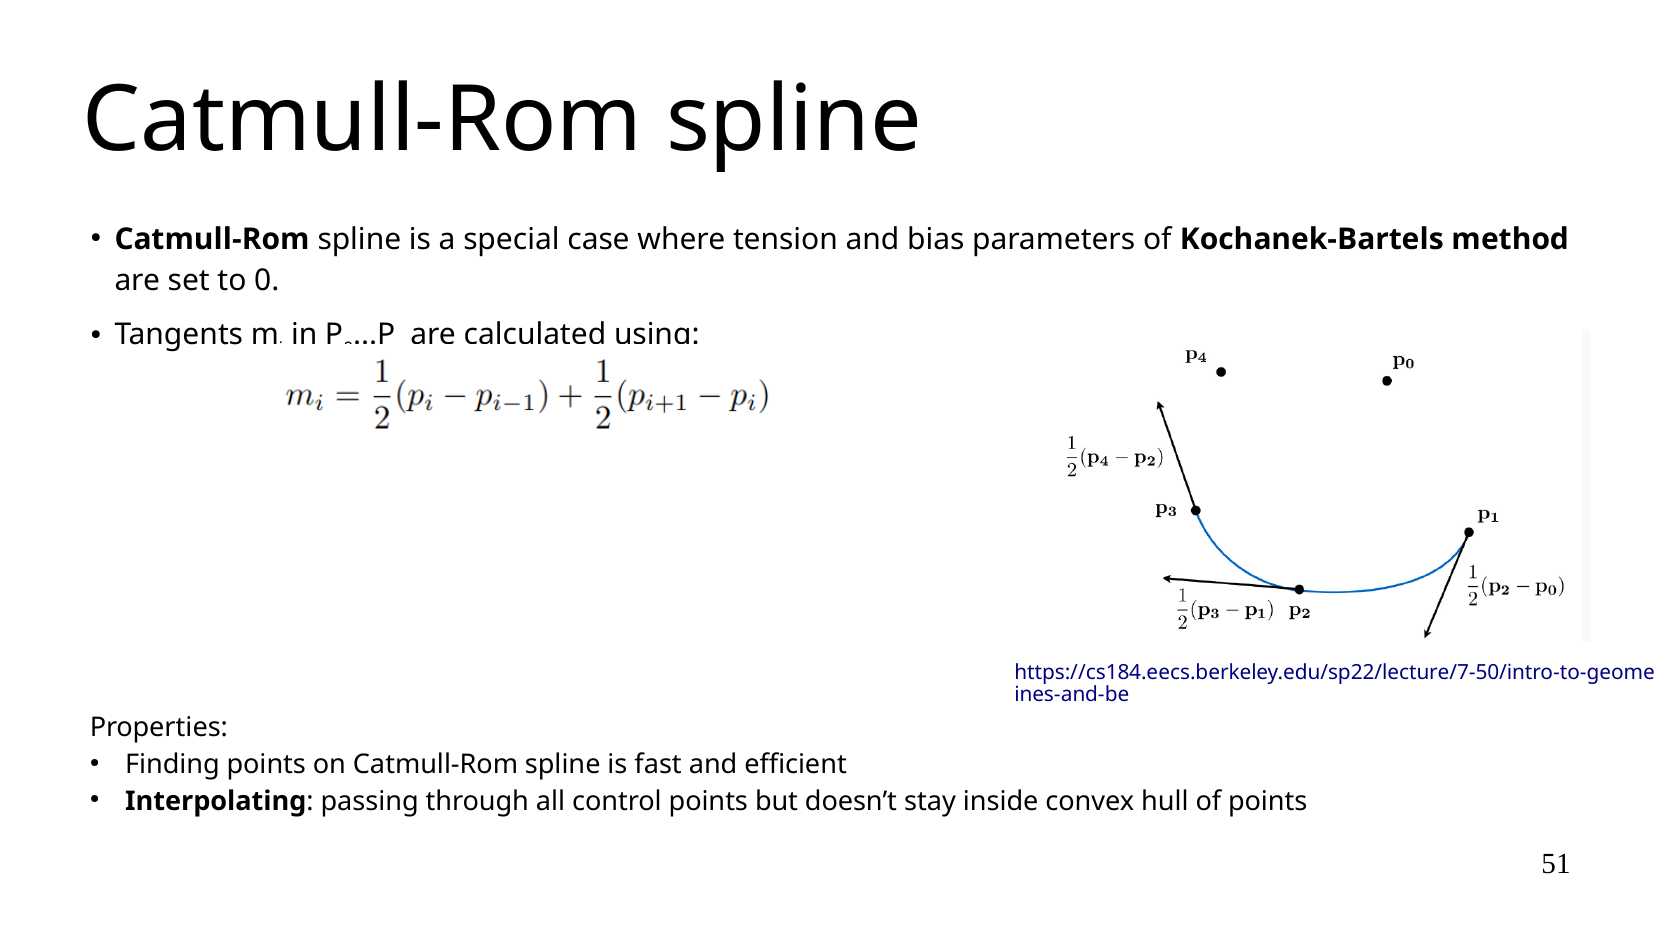

# Catmull-Rom spline
Catmull-Rom spline is a special case where tension and bias parameters of Kochanek-Bartels method are set to 0.
Tangents mi in P0...Pn are calculated using:
https://cs184.eecs.berkeley.edu/sp22/lecture/7-50/intro-to-geometry-splines-and-be
Properties:
Finding points on Catmull-Rom spline is fast and efficient
Interpolating: passing through all control points but doesn’t stay inside convex hull of points
51